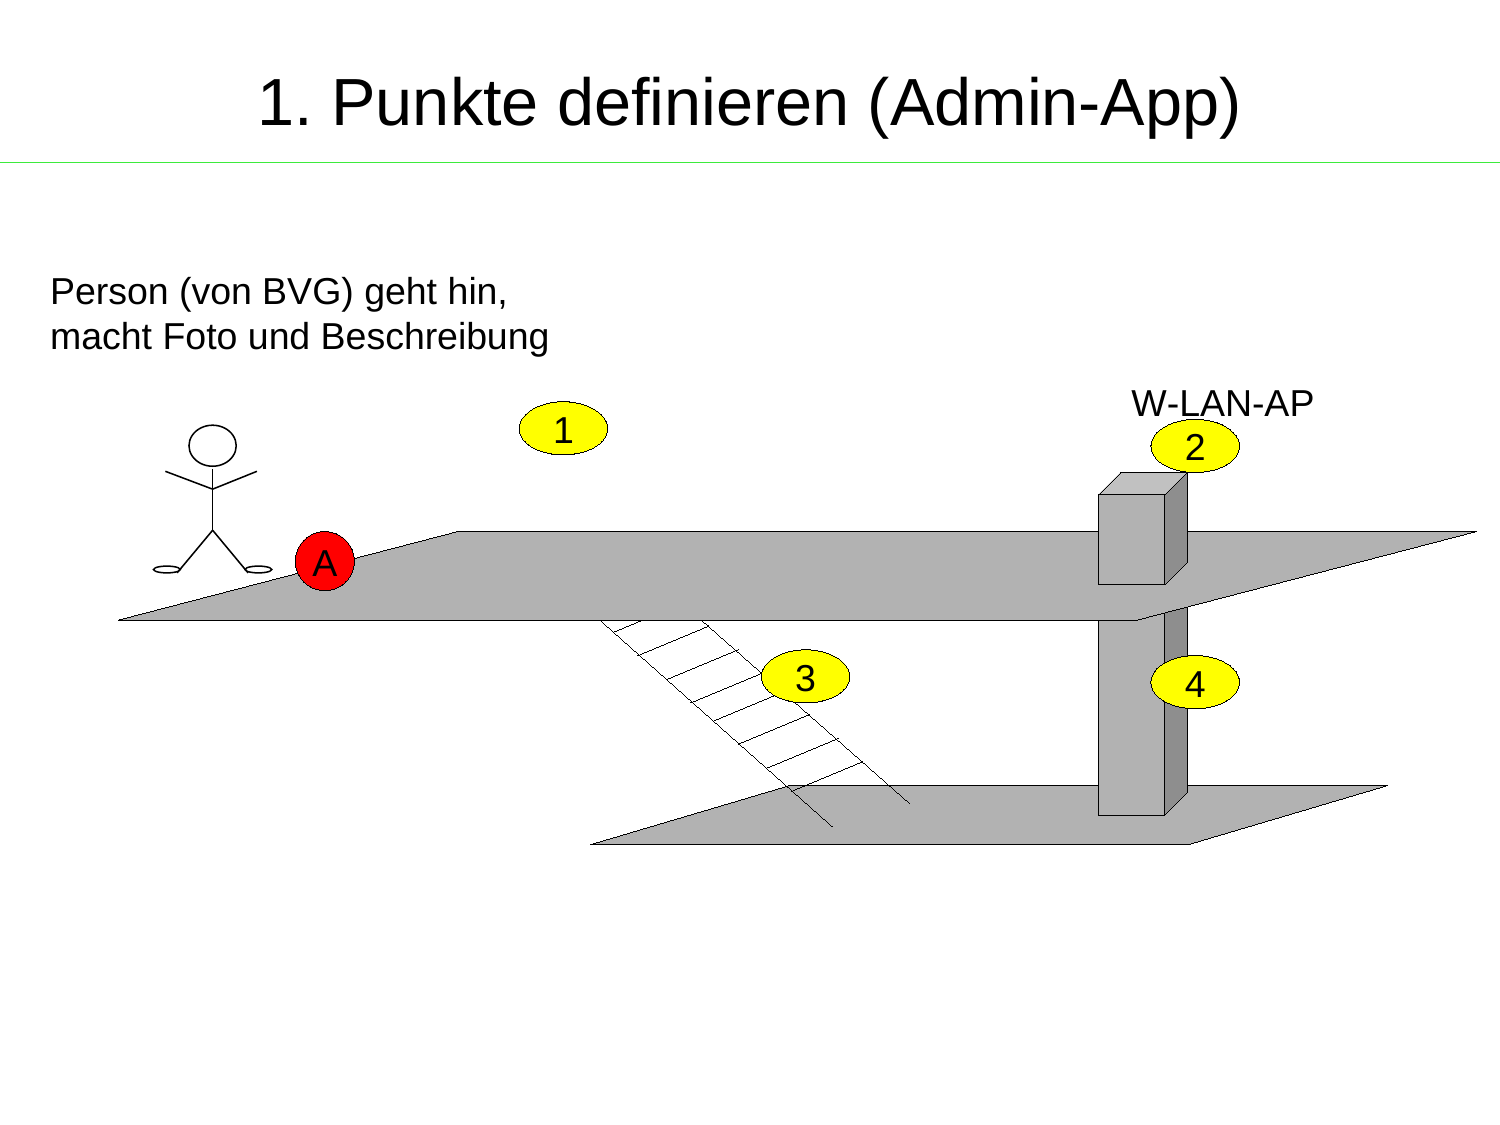

# 1. Punkte definieren (Admin-App)
Person (von BVG) geht hin,
macht Foto und Beschreibung
W-LAN-AP
1
2
3
4
A